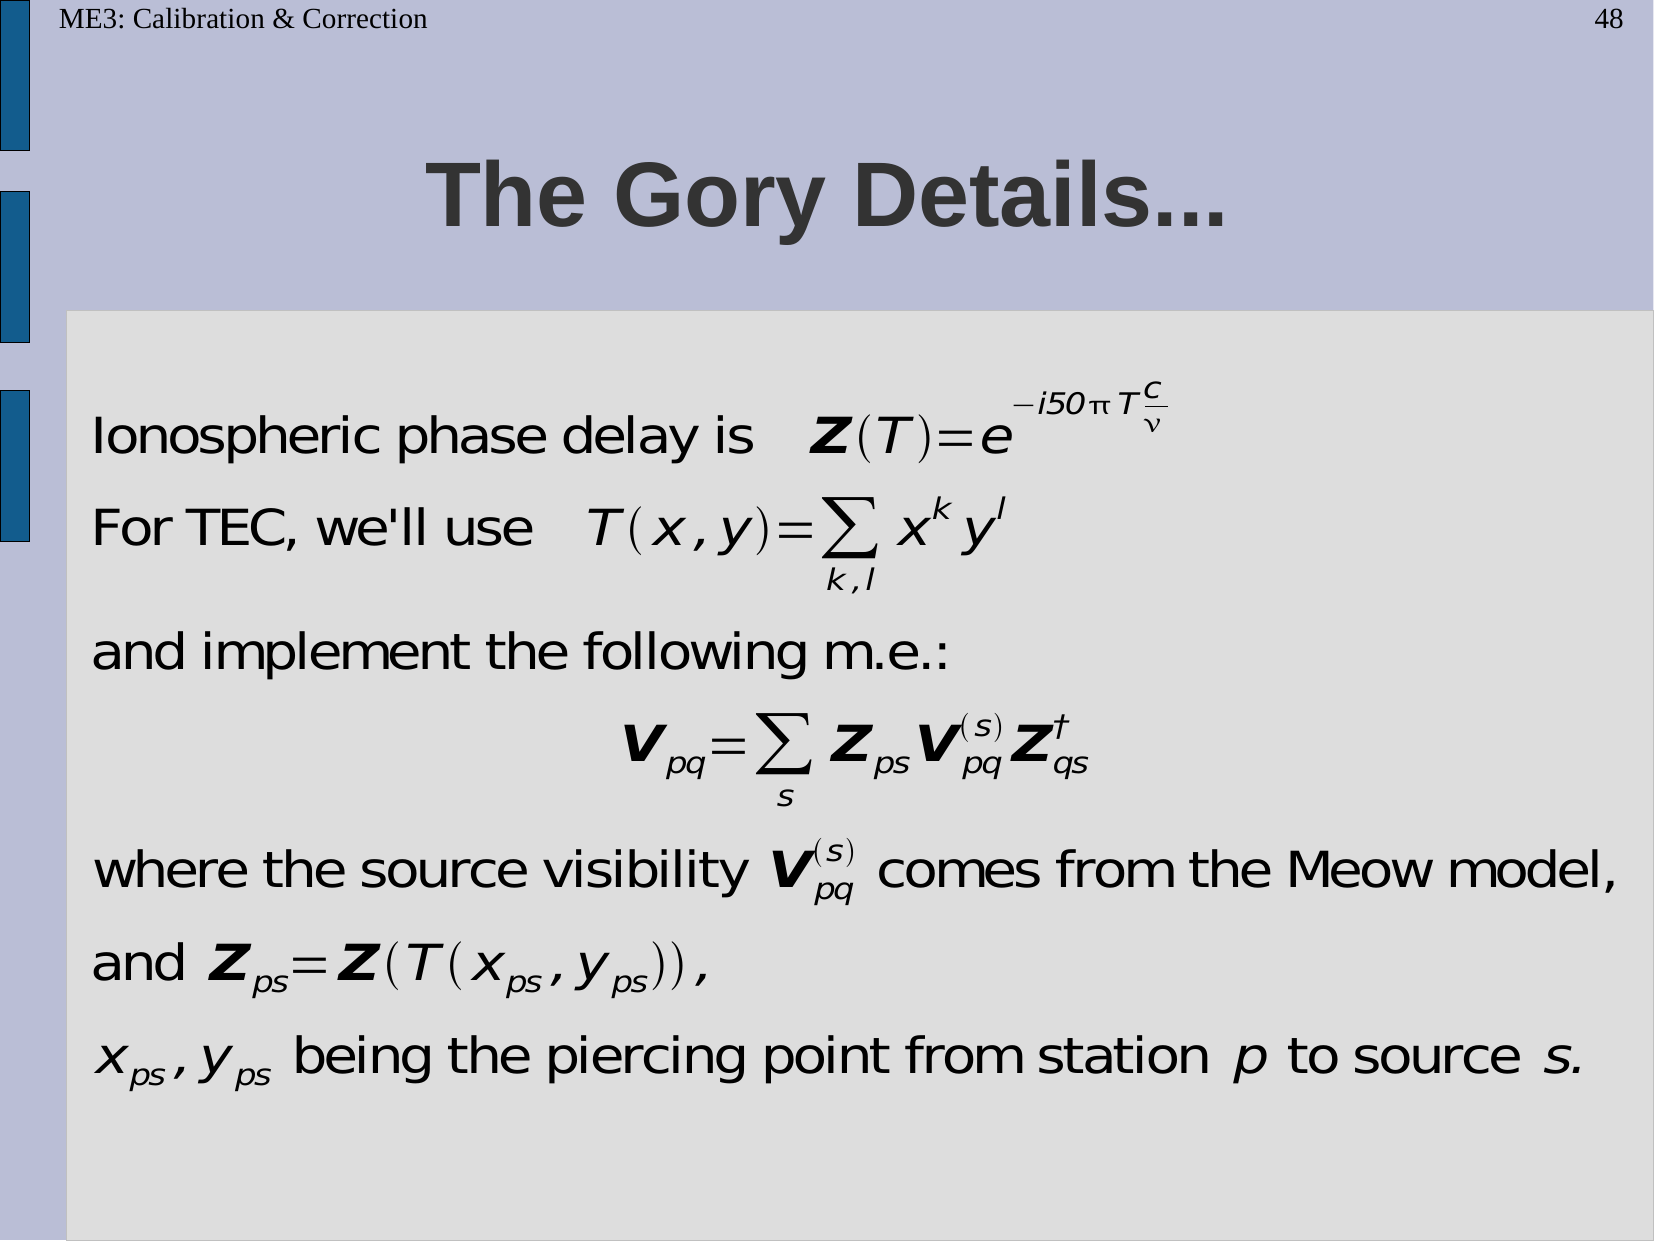

ME3: Calibration & Correction
48
# The Gory Details...